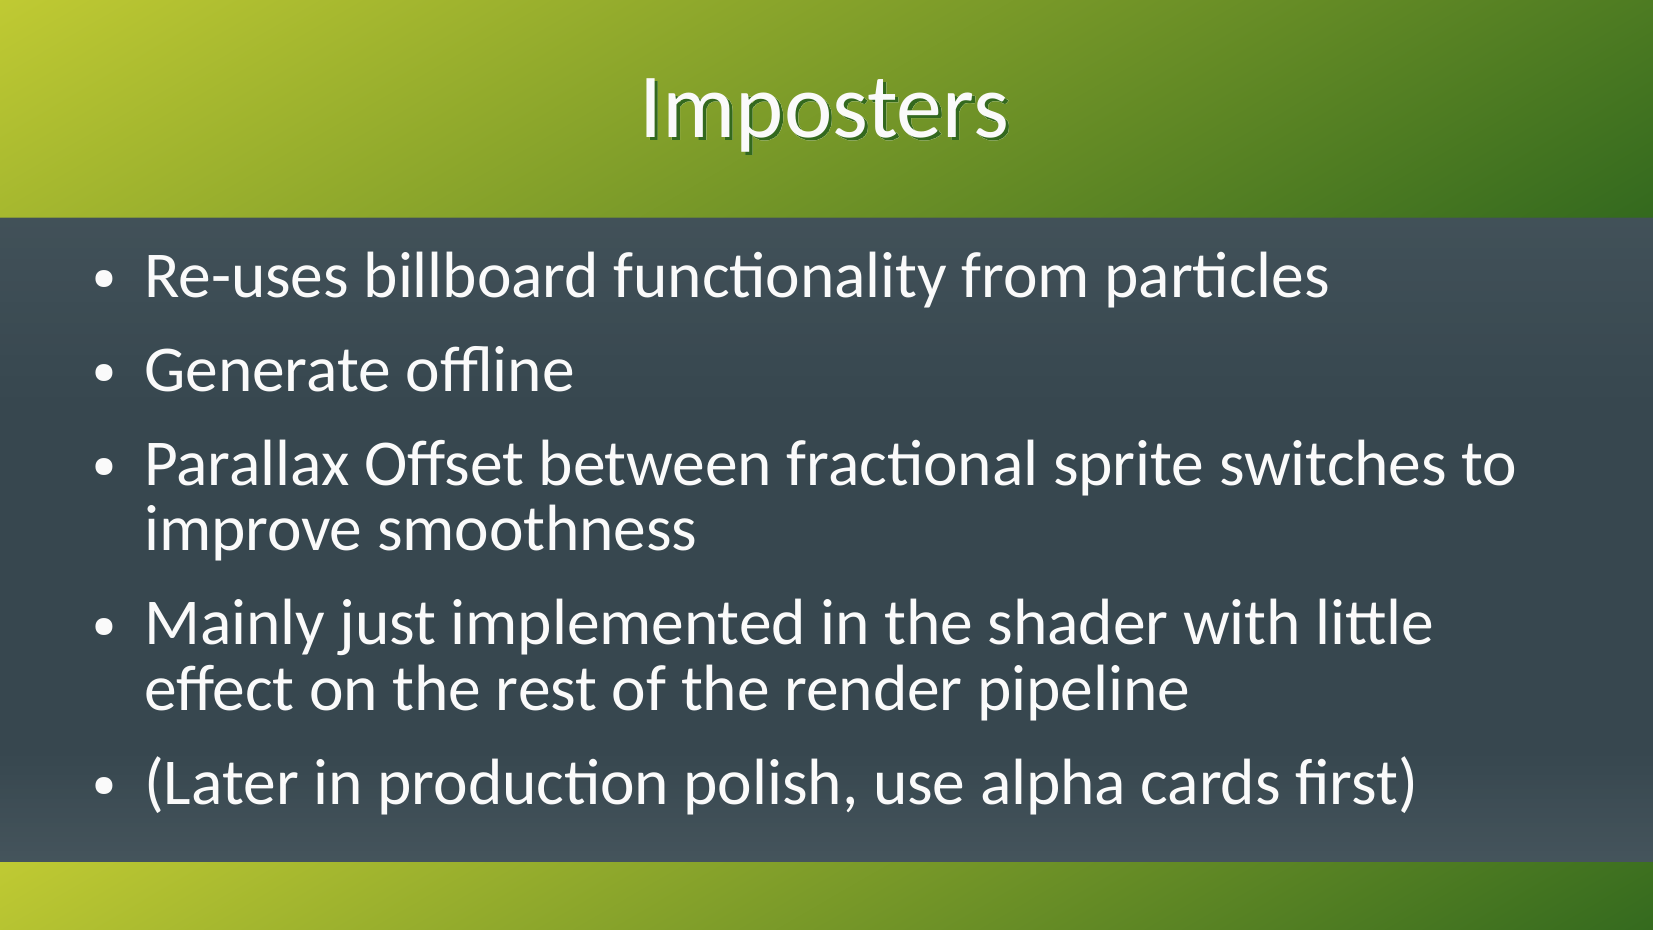

# Imposters
Re-uses billboard functionality from particles
Generate offline
Parallax Offset between fractional sprite switches to improve smoothness
Mainly just implemented in the shader with little effect on the rest of the render pipeline
(Later in production polish, use alpha cards first)